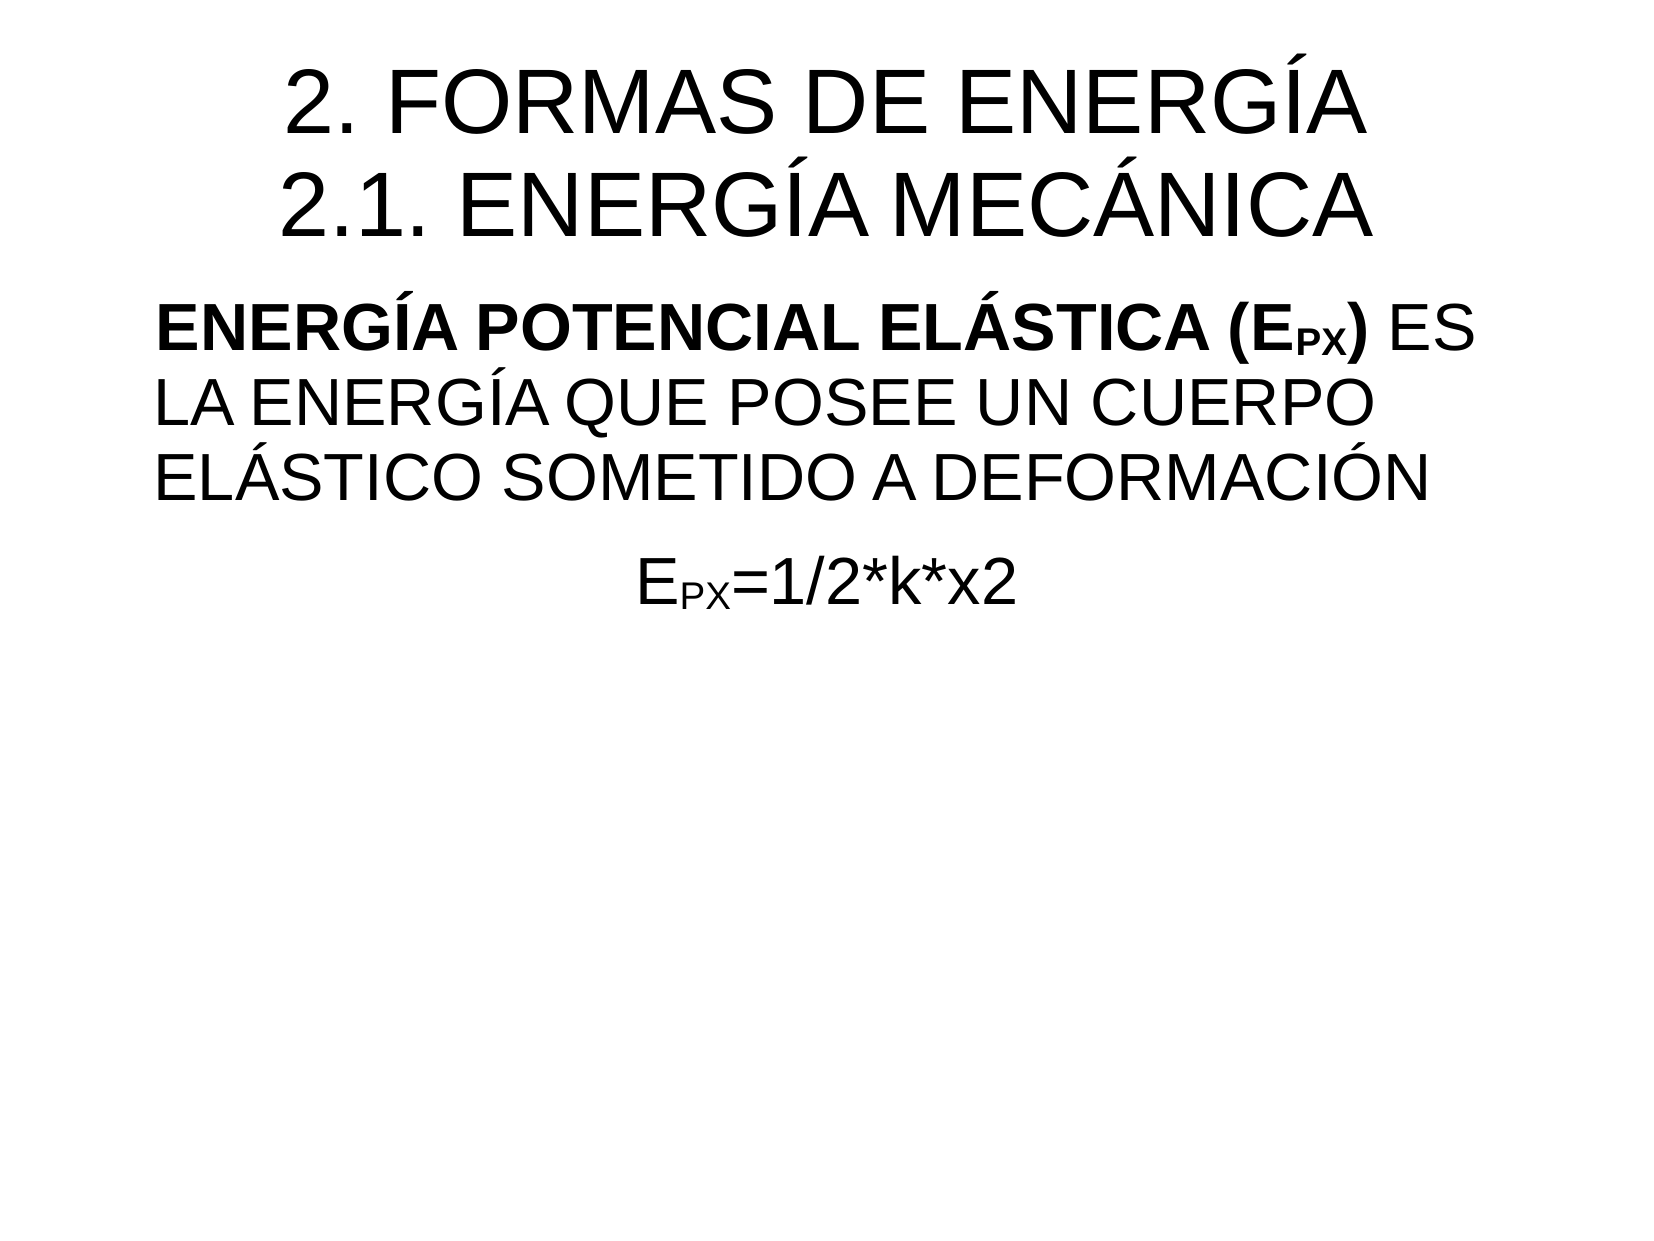

# 2. FORMAS DE ENERGÍA 2.1. ENERGÍA MECÁNICA
ENERGÍA POTENCIAL ELÁSTICA (EPX) ES LA ENERGÍA QUE POSEE UN CUERPO ELÁSTICO SOMETIDO A DEFORMACIÓN
EPX=1/2*k*x2